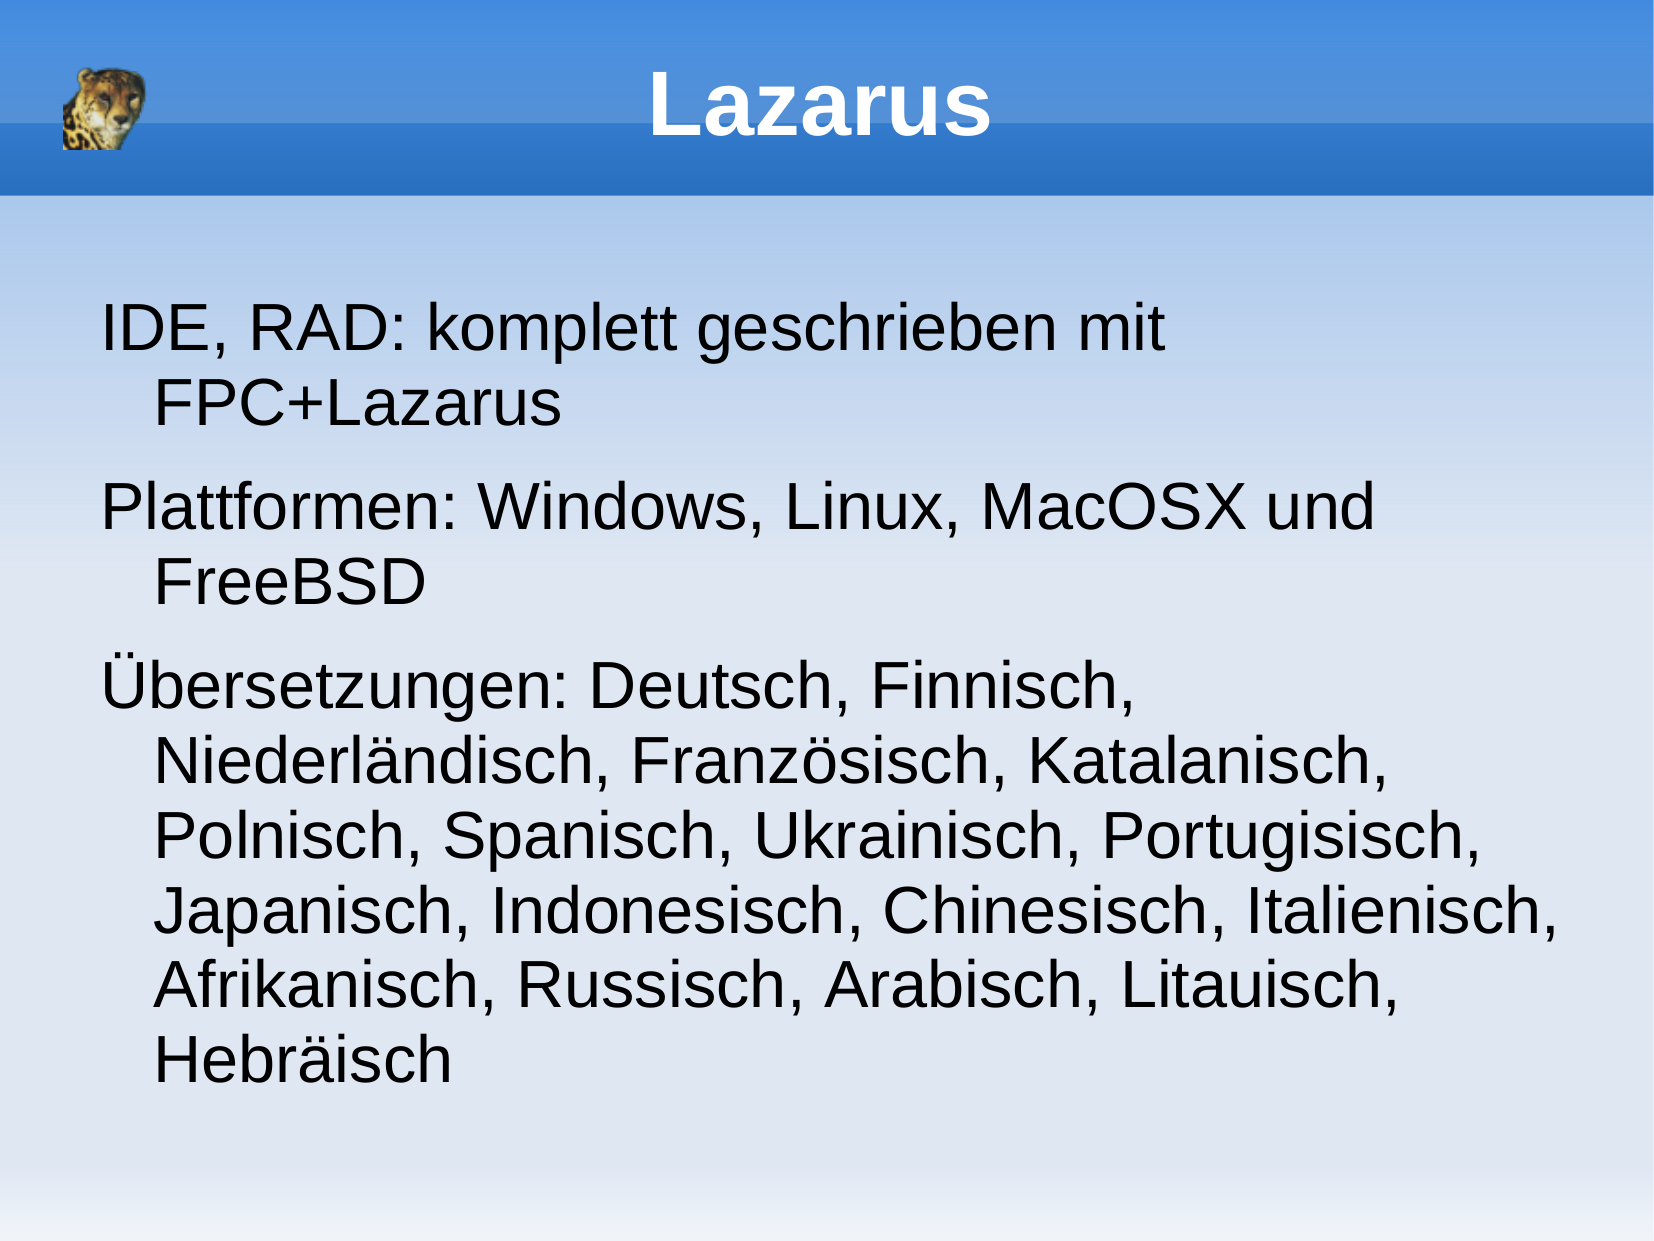

# Lazarus
IDE, RAD: komplett geschrieben mit FPC+Lazarus
Plattformen: Windows, Linux, MacOSX und FreeBSD
Übersetzungen: Deutsch, Finnisch, Niederländisch, Französisch, Katalanisch, Polnisch, Spanisch, Ukrainisch, Portugisisch, Japanisch, Indonesisch, Chinesisch, Italienisch, Afrikanisch, Russisch, Arabisch, Litauisch, Hebräisch